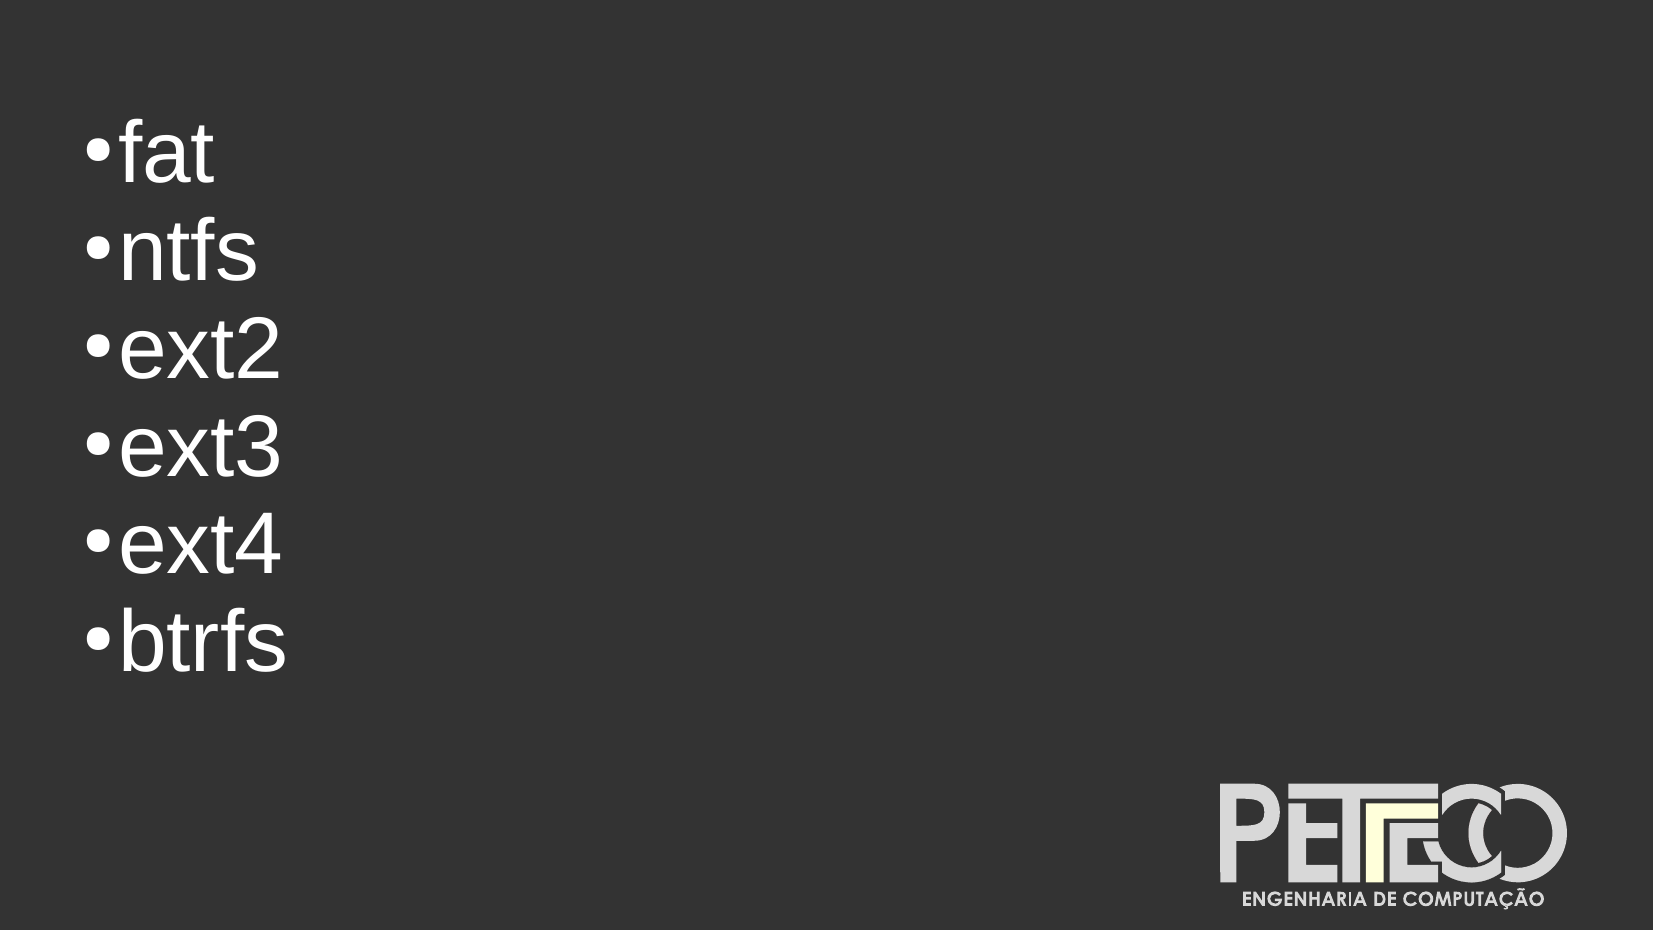

# fat
ntfs
ext2
ext3
ext4
btrfs